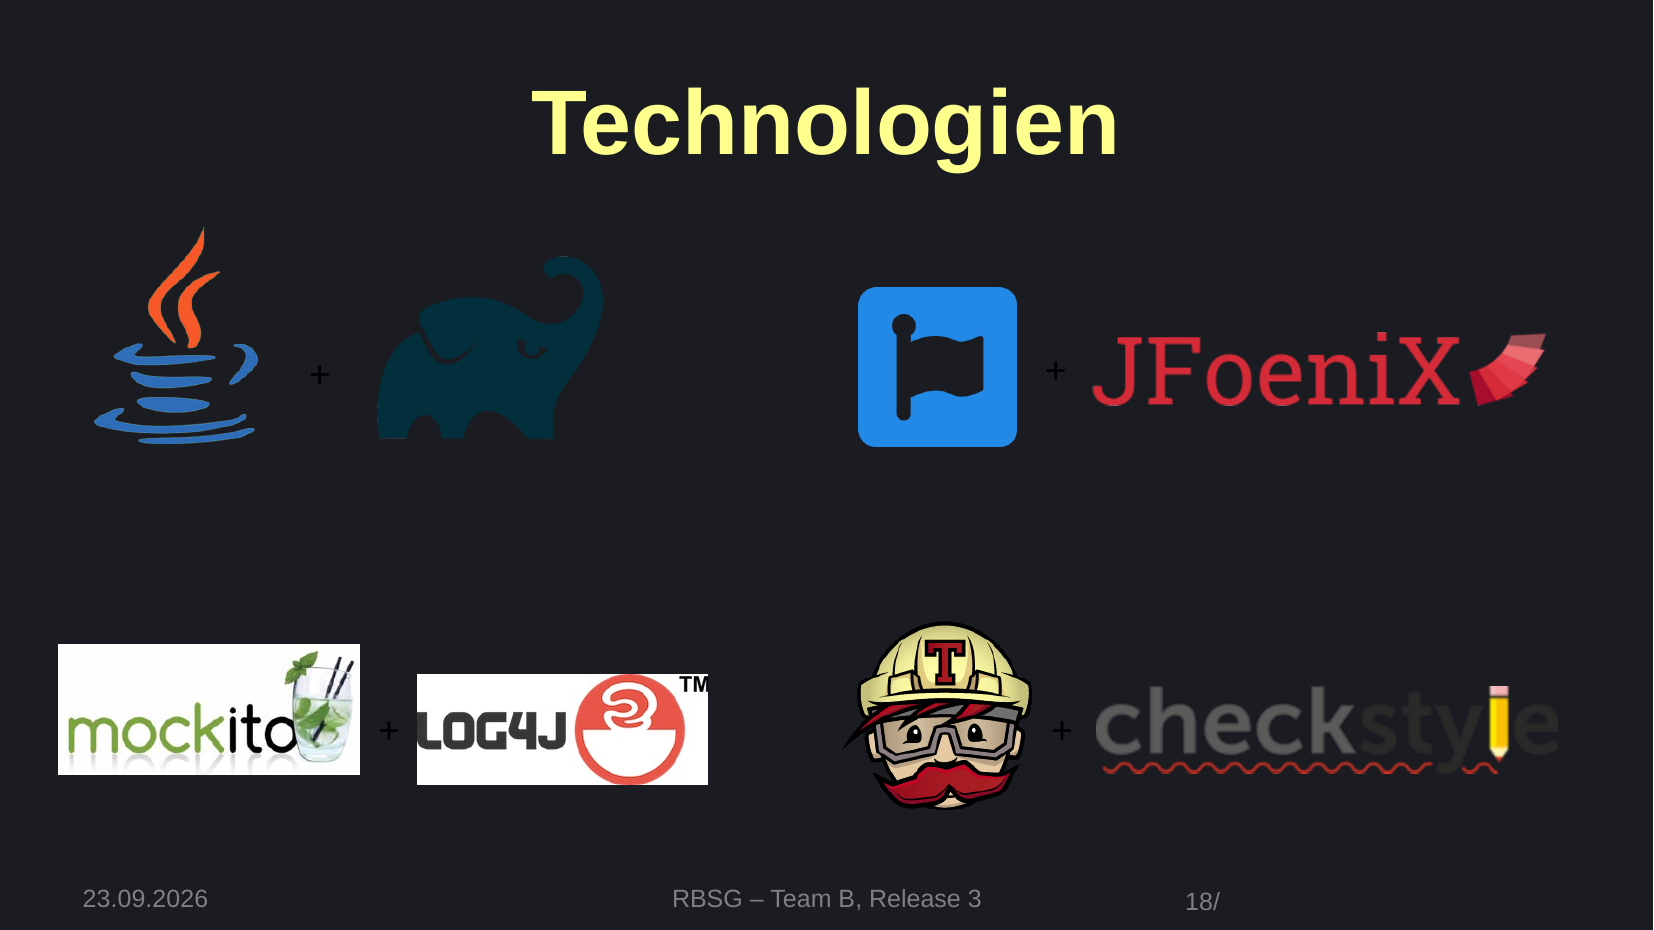

# Technologien
+
+
+
+
RBSG – Team B, Release 3